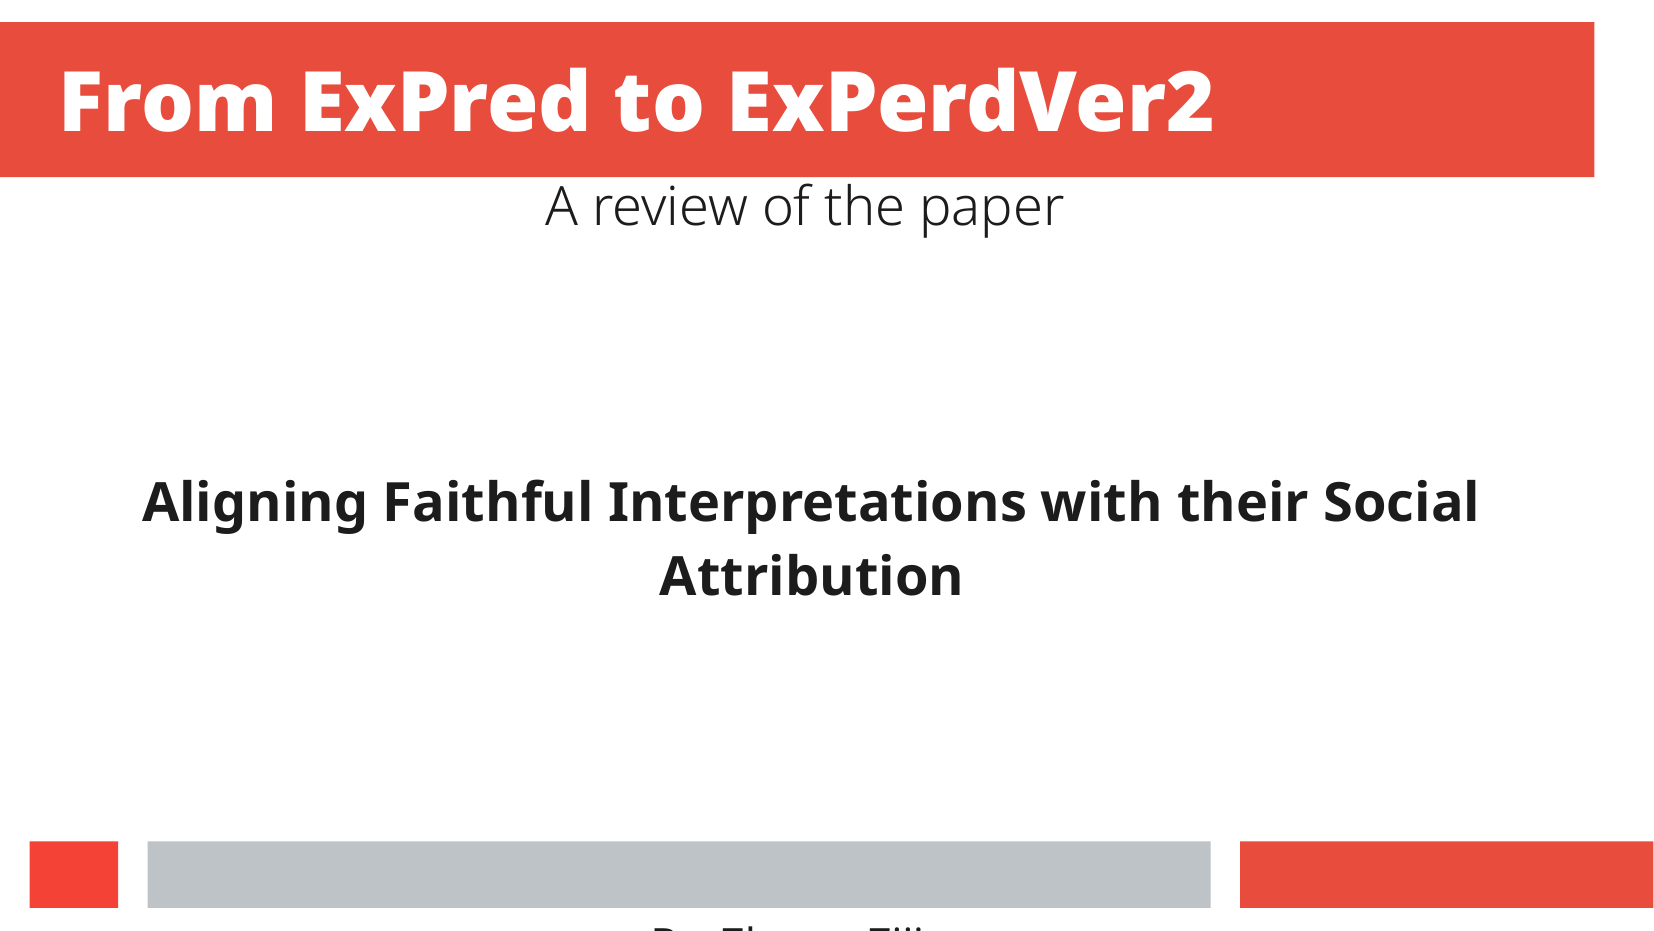

# From ExPred to ExPerdVer2
A review of the paper
Aligning Faithful Interpretations with their Social Attribution
By: Zhang, Zijian